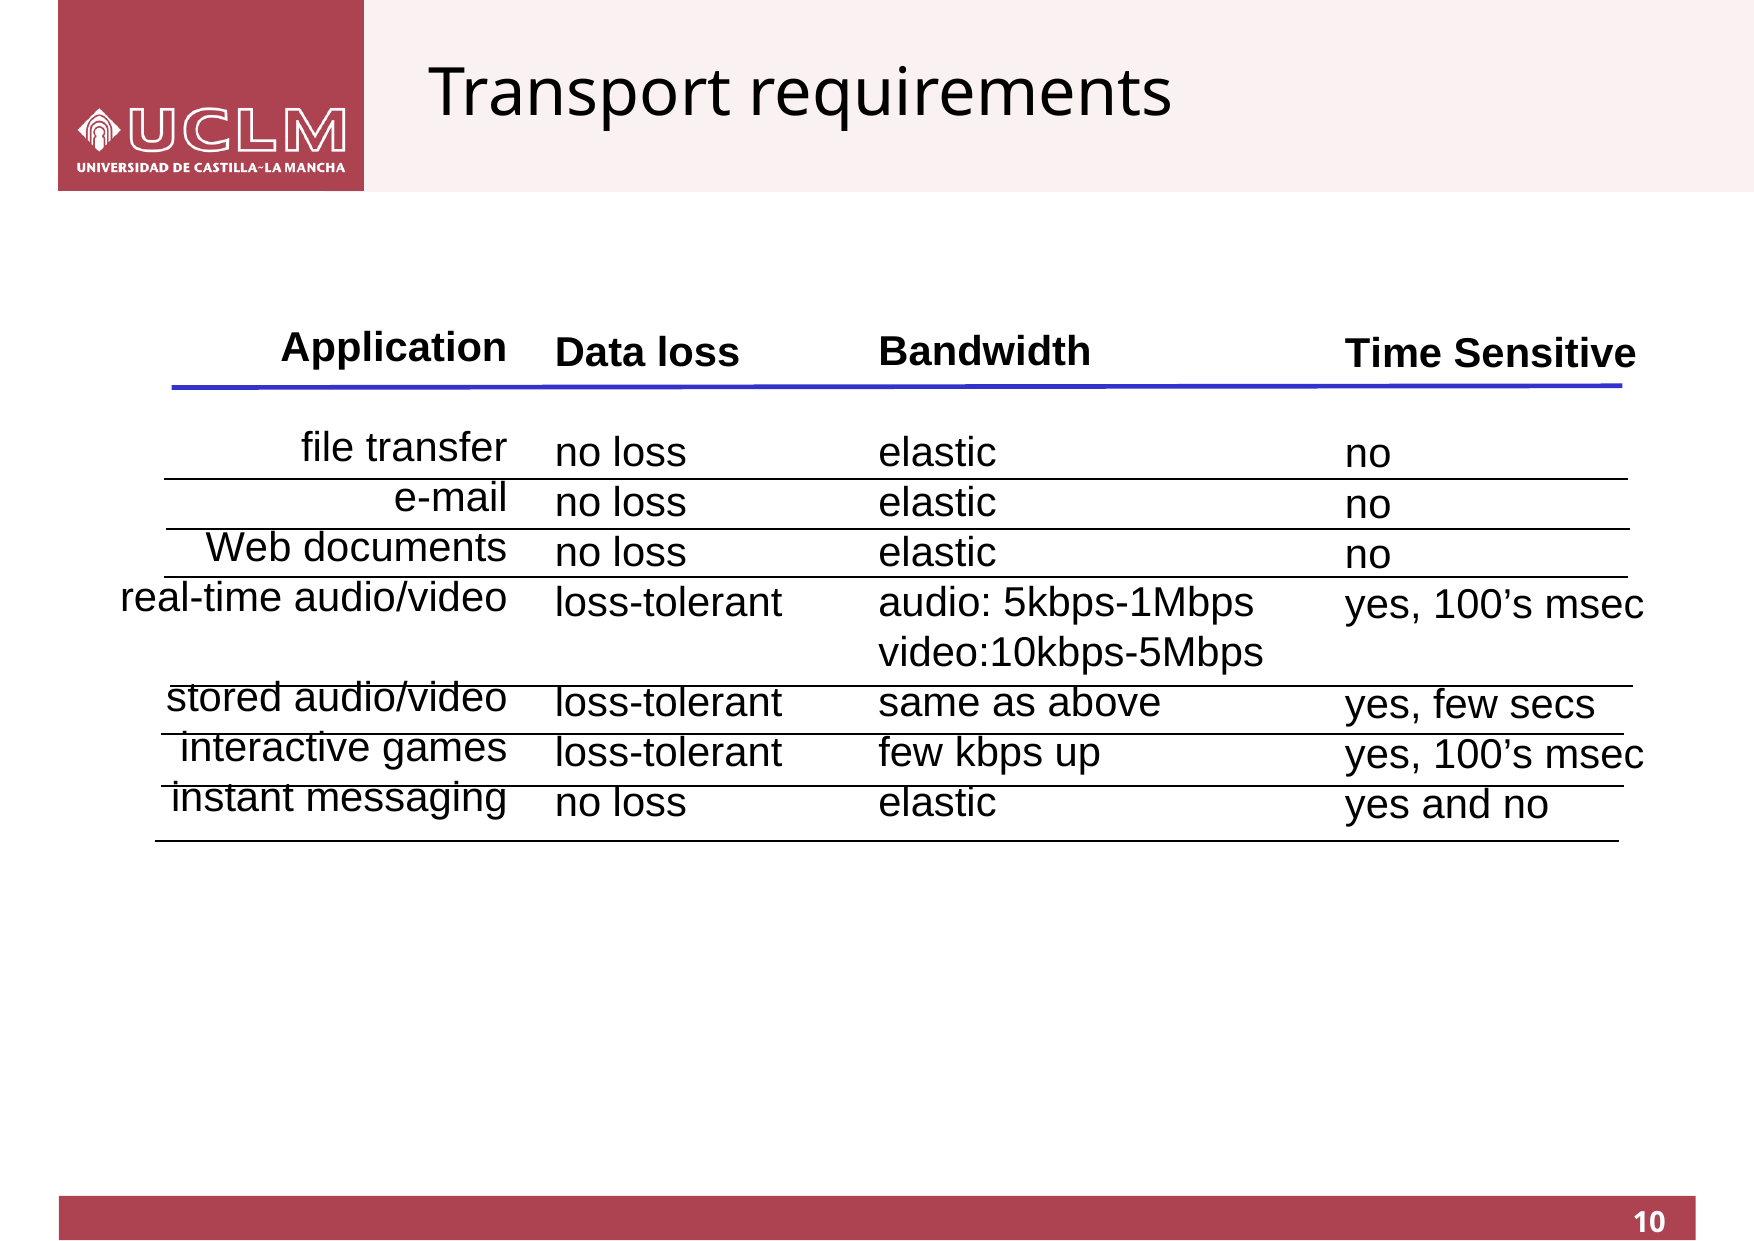

# Transport requirements
Application
file transfer
e-mail
Web documents
real-time audio/video
stored audio/video
interactive games
instant messaging
Bandwidth
elastic
elastic
elastic
audio: 5kbps-1Mbps
video:10kbps-5Mbps
same as above
few kbps up
elastic
Data loss
no loss
no loss
no loss
loss-tolerant
loss-tolerant
loss-tolerant
no loss
Time Sensitive
no
no
no
yes, 100’s msec
yes, few secs
yes, 100’s msec
yes and no
10